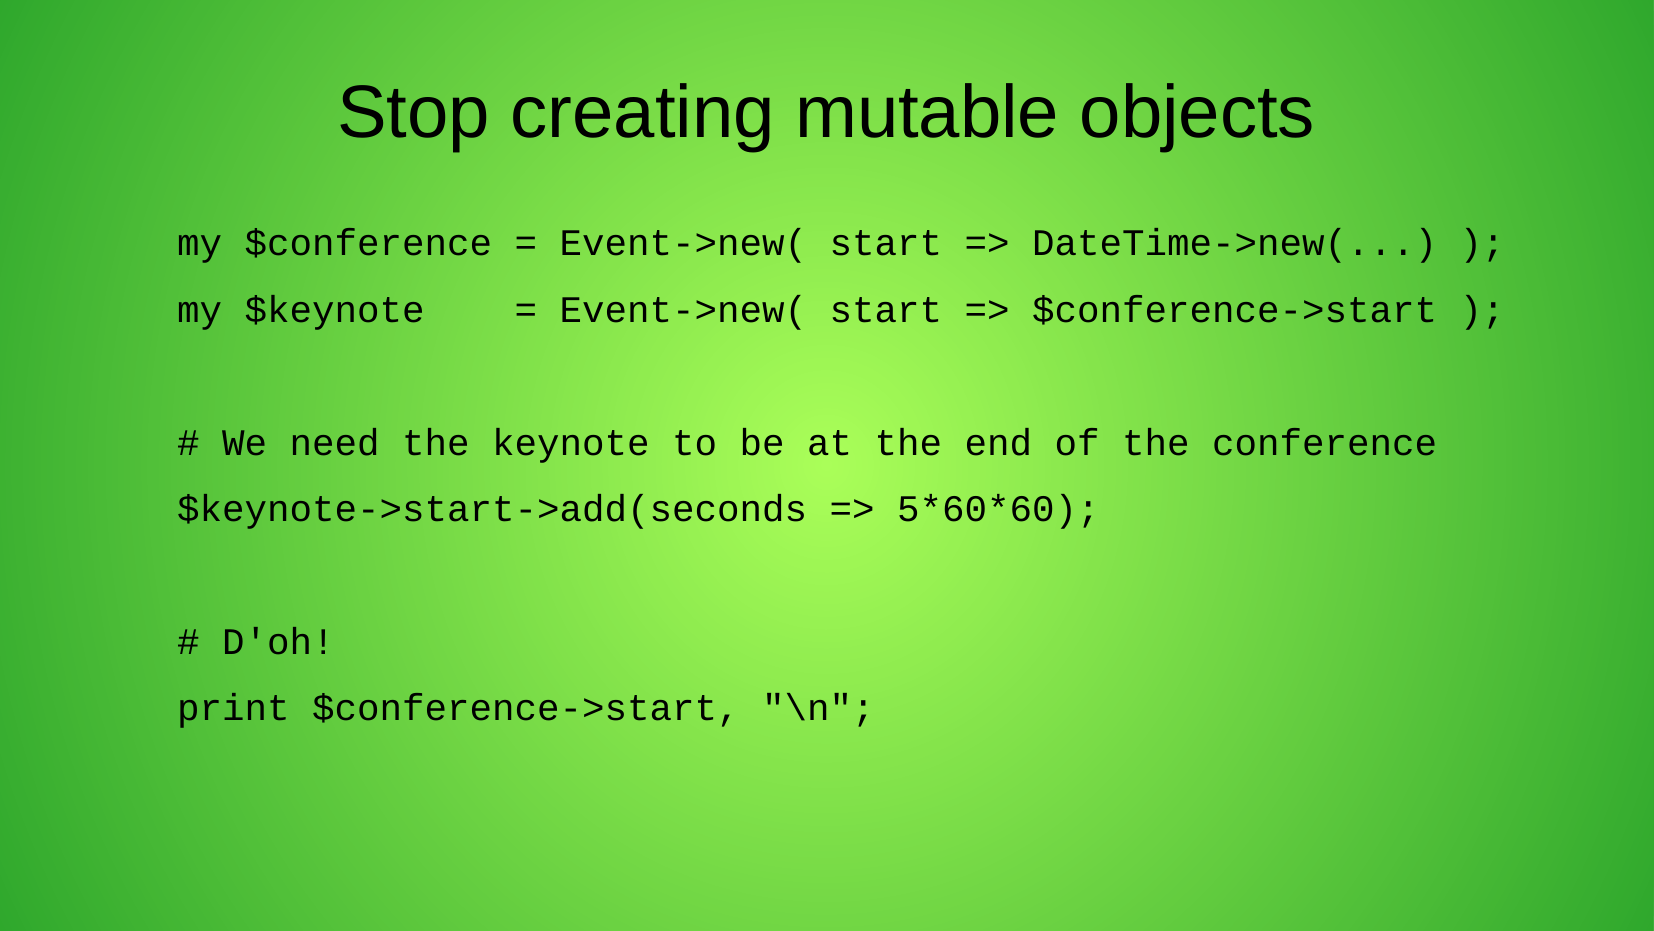

# Stop creating mutable objects
my $conference = Event->new( start => DateTime->new(...) );
my $keynote = Event->new( start => $conference->start );
# We need the keynote to be at the end of the conference
$keynote->start->add(seconds => 5*60*60);
# D'oh!
print $conference->start, "\n";